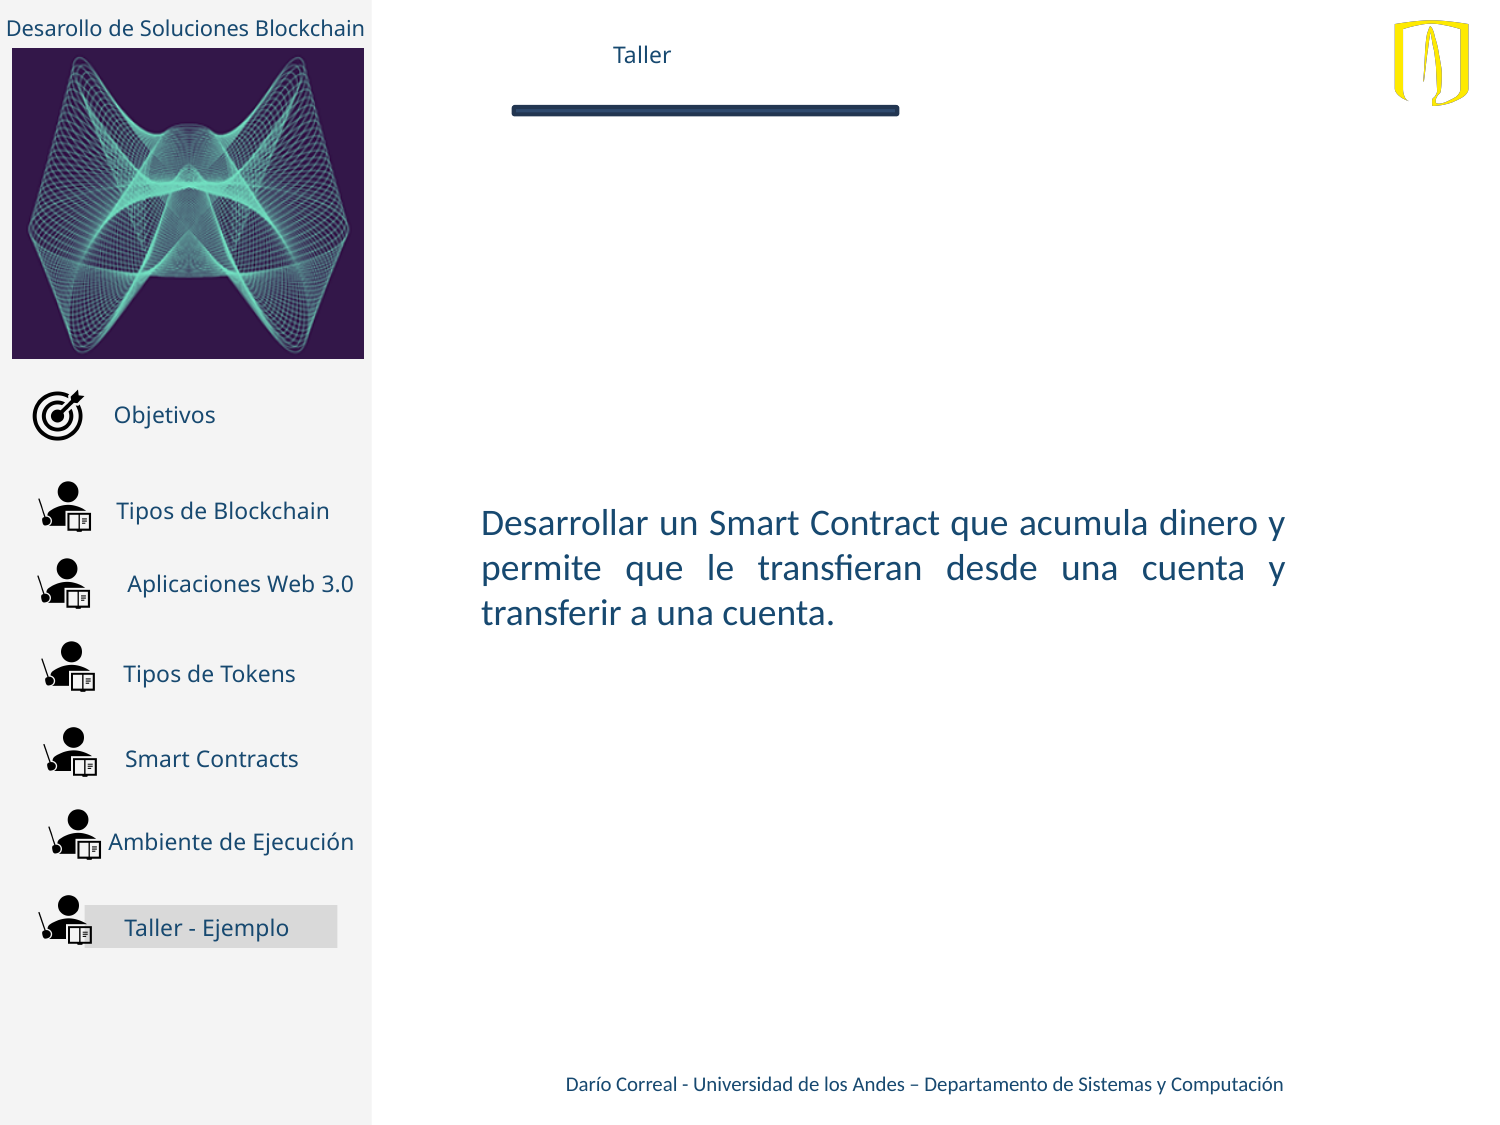

Taller
Objetivos
Tipos de Blockchain
Desarrollar un Smart Contract que acumula dinero y permite que le transfieran desde una cuenta y transferir a una cuenta.
Aplicaciones Web 3.0
Tipos de Tokens
Smart Contracts
 Ambiente de Ejecución
Taller - Ejemplo
Darío Correal - Universidad de los Andes – Departamento de Sistemas y Computación